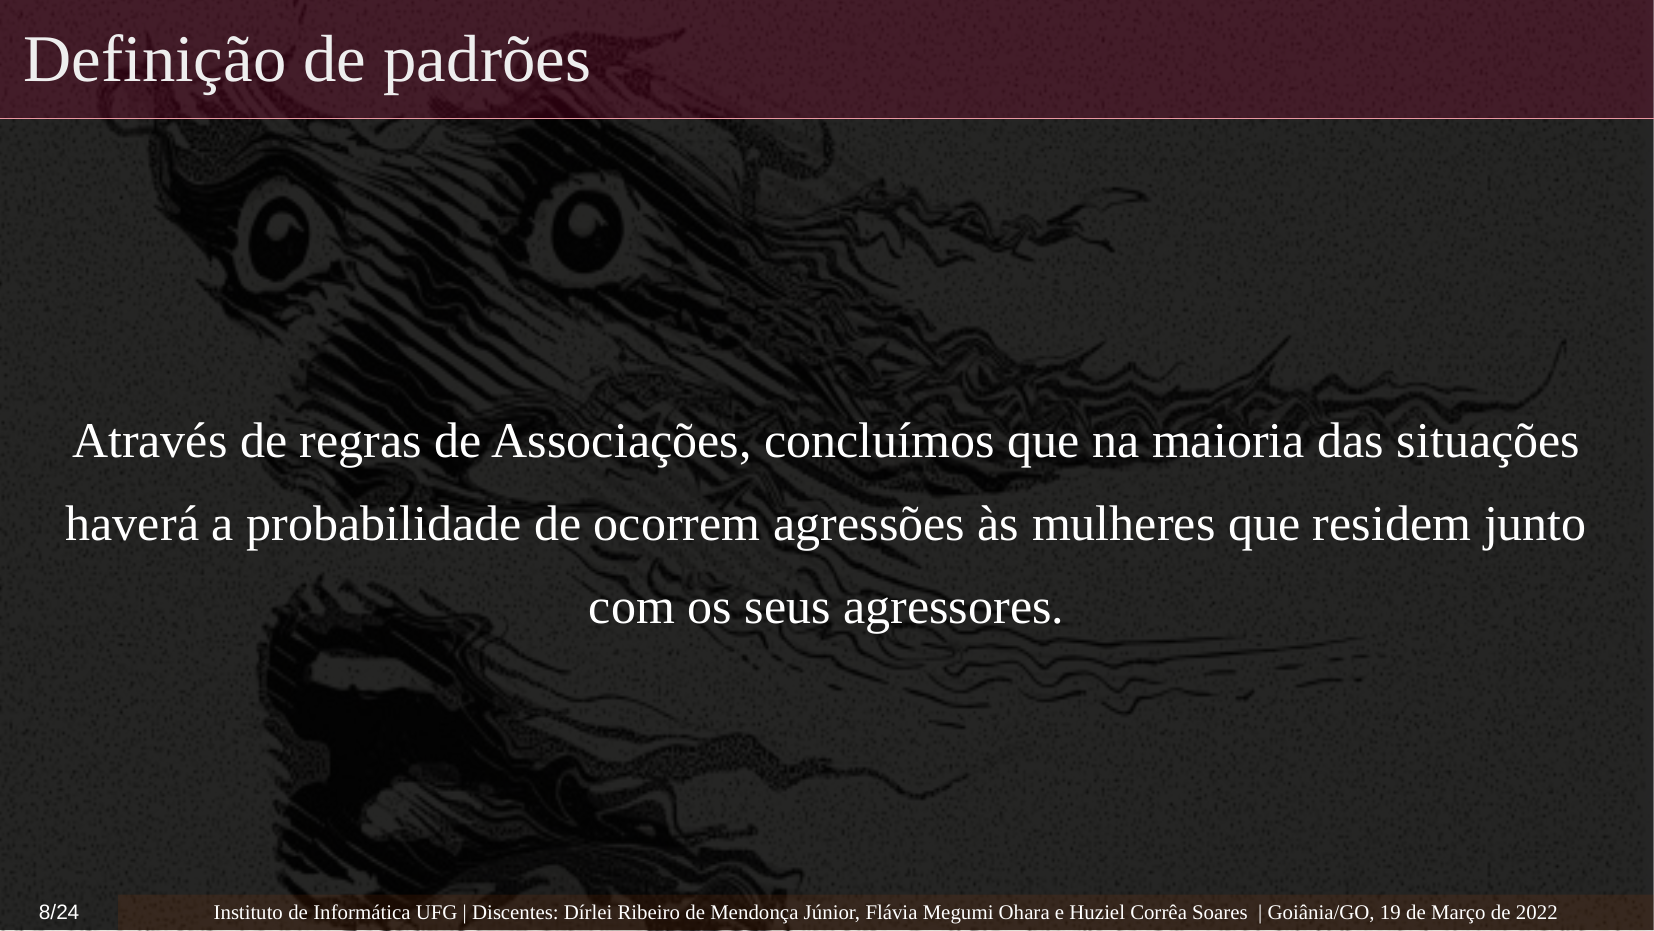

# Definição de padrões
Através de regras de Associações, concluímos que na maioria das situações haverá a probabilidade de ocorrem agressões às mulheres que residem junto com os seus agressores.
8